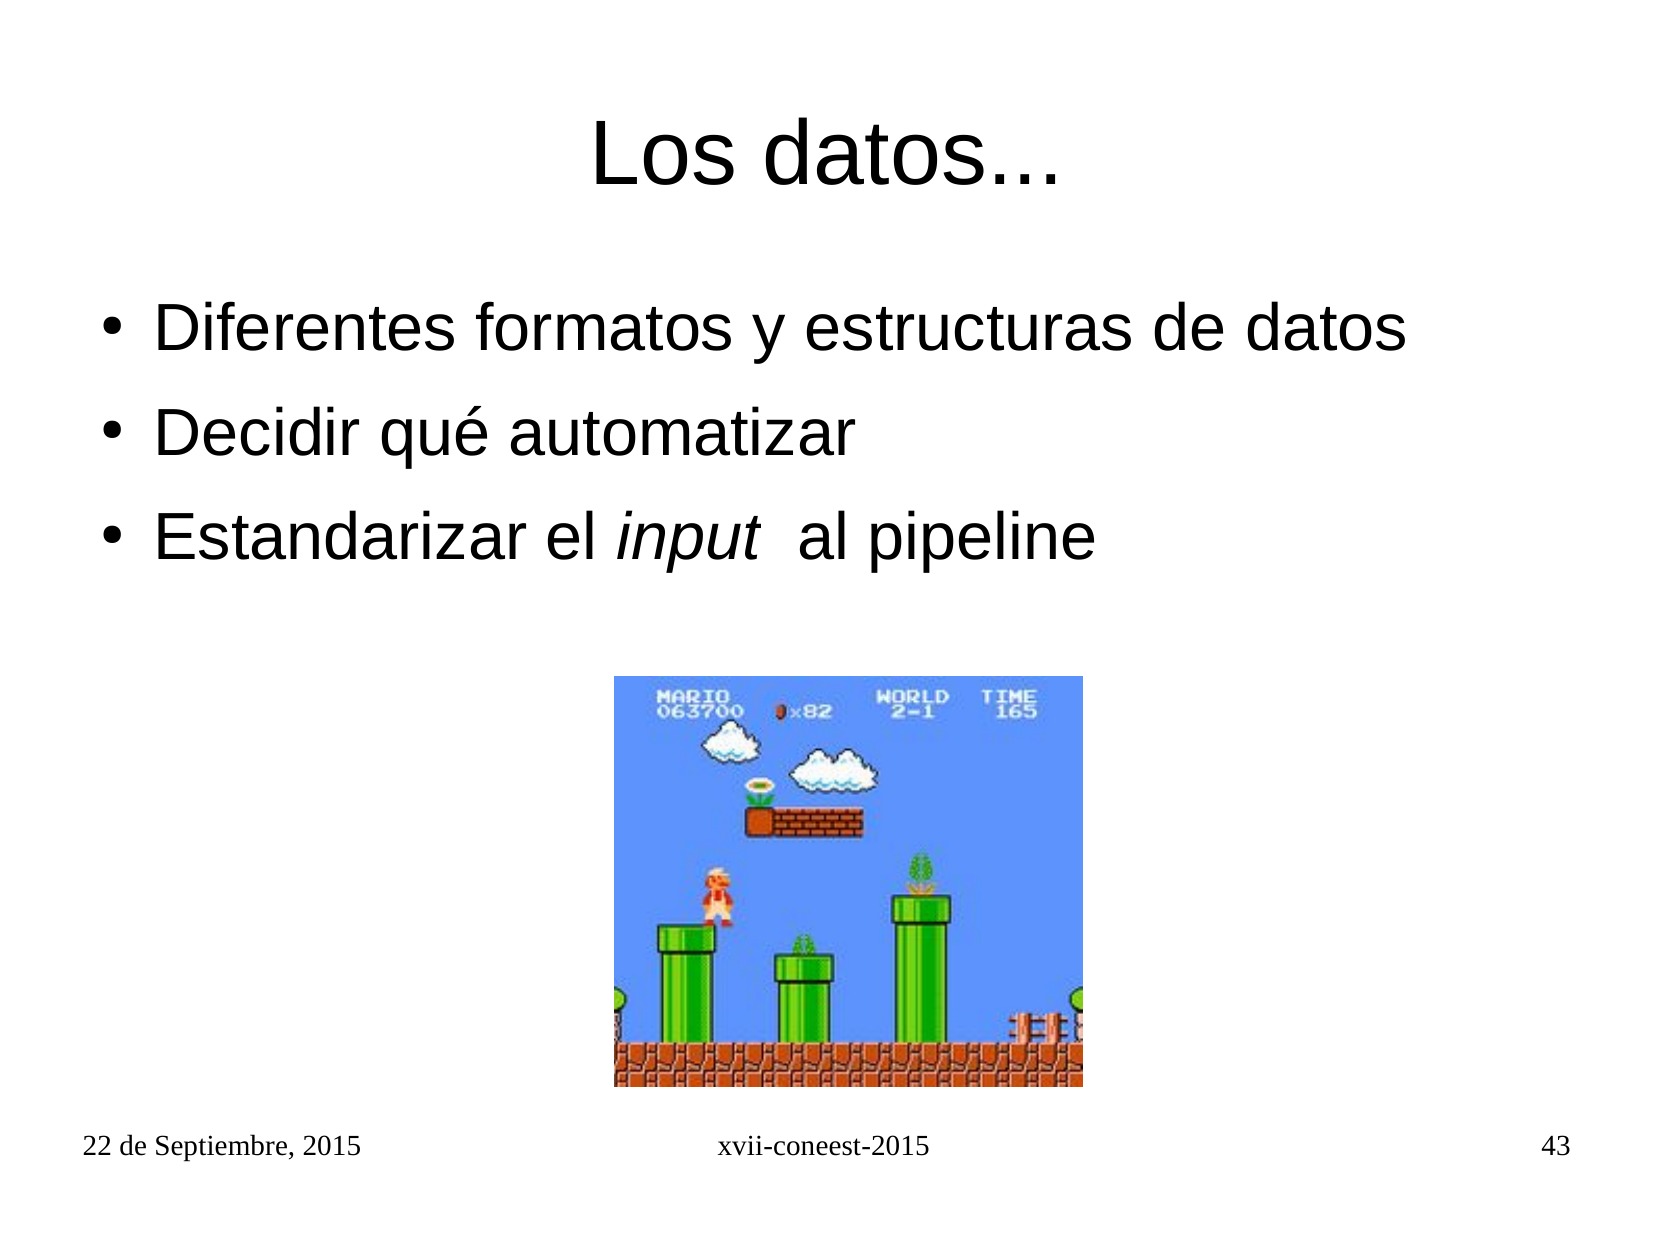

# Los datos...
Diferentes formatos y estructuras de datos
Decidir qué automatizar
Estandarizar el input al pipeline
22 de Septiembre, 2015
xvii-coneest-2015
43